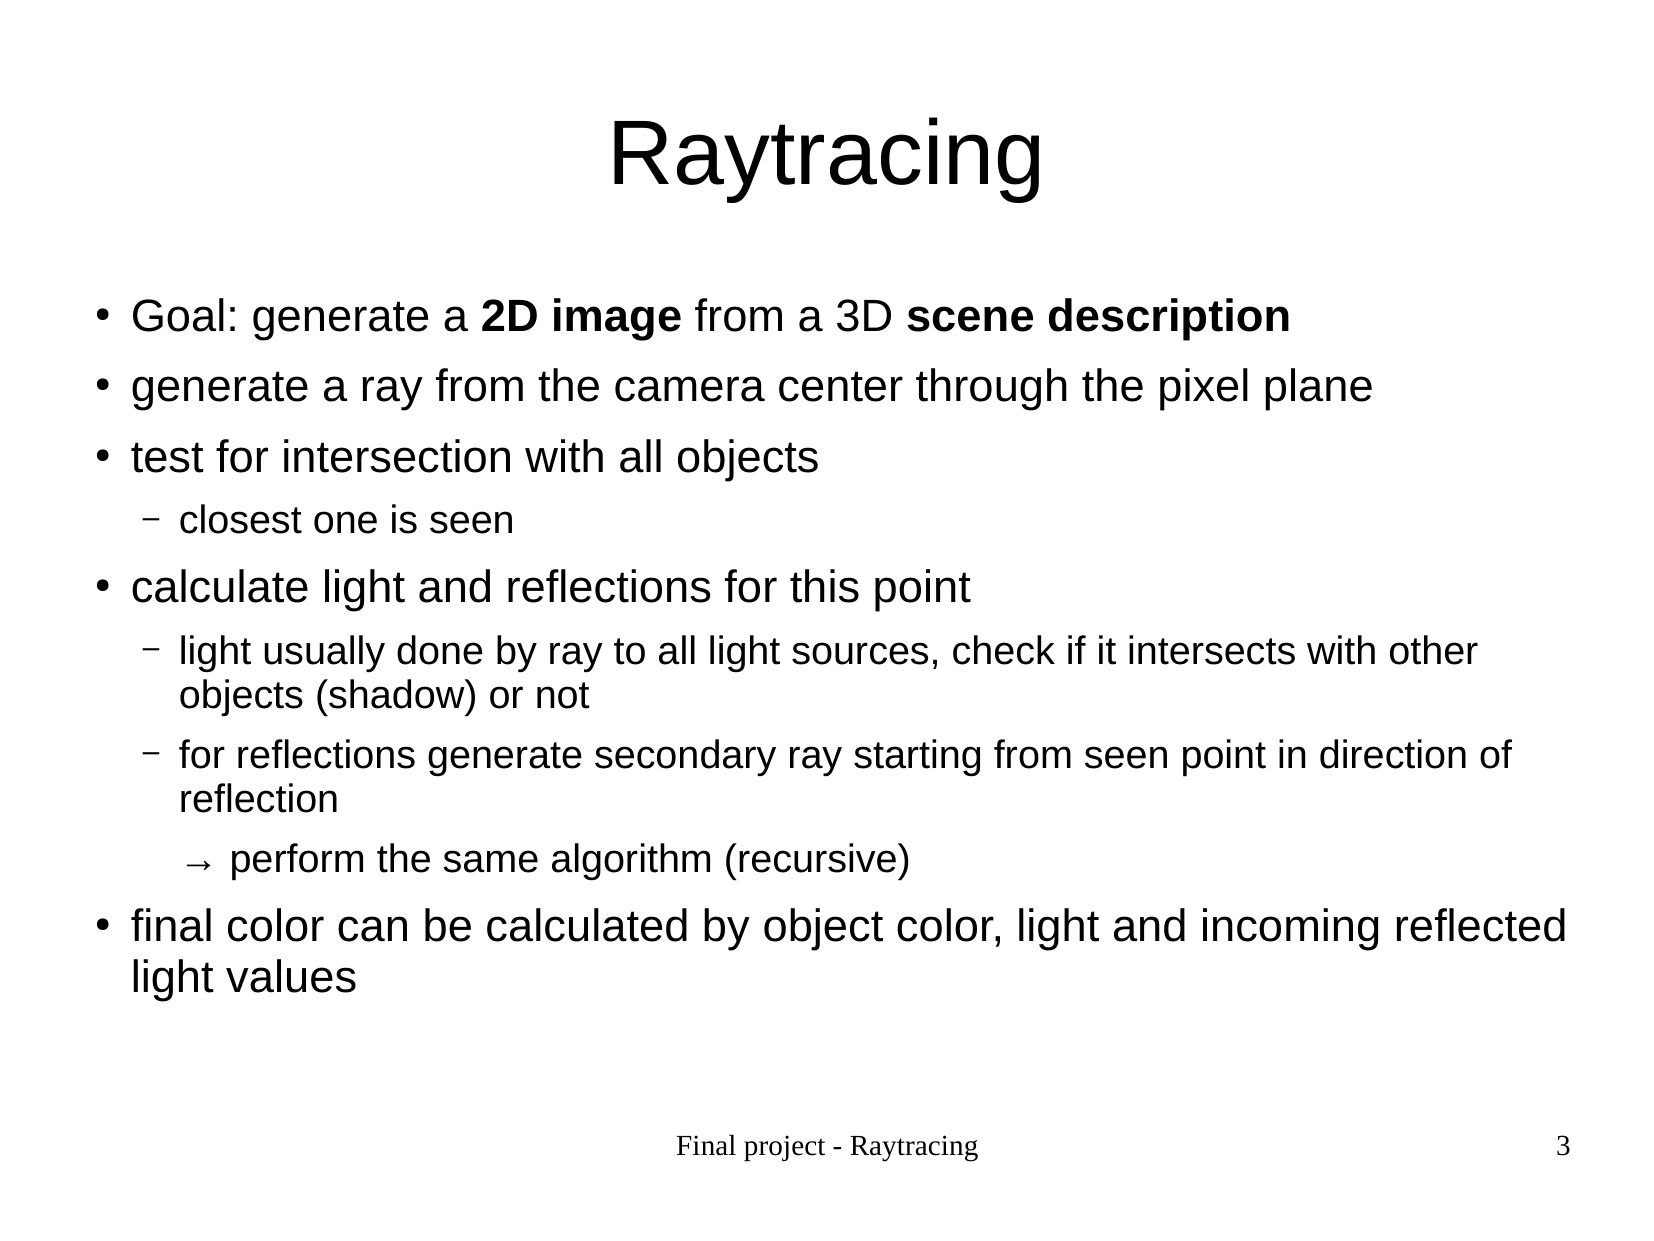

# Raytracing
Goal: generate a 2D image from a 3D scene description
generate a ray from the camera center through the pixel plane
test for intersection with all objects
closest one is seen
calculate light and reflections for this point
light usually done by ray to all light sources, check if it intersects with other objects (shadow) or not
for reflections generate secondary ray starting from seen point in direction of reflection
→ perform the same algorithm (recursive)
final color can be calculated by object color, light and incoming reflected light values
Final project - Raytracing
3